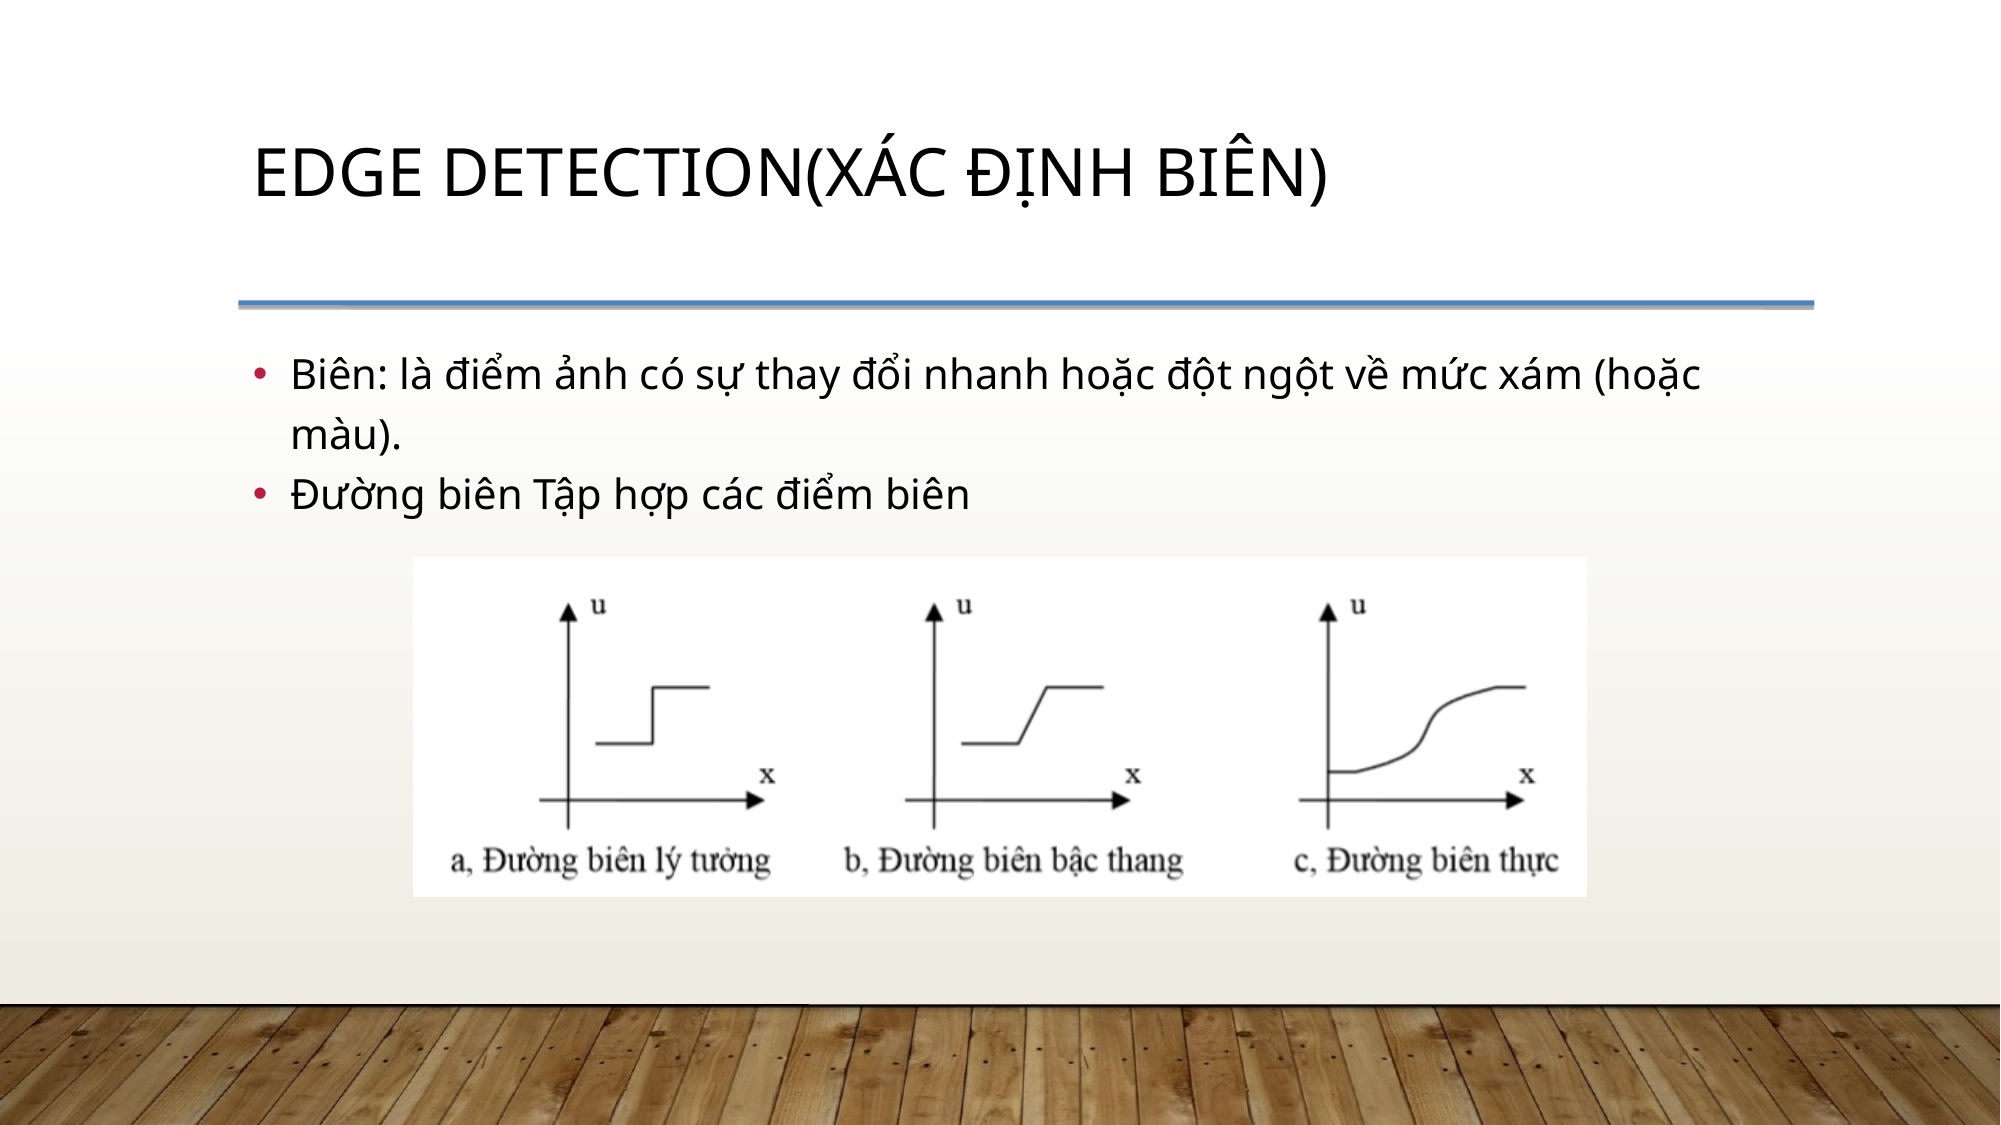

EDGE DETECTION(XÁC ĐỊNH BIÊN)
Biên: là điểm ảnh có sự thay đổi nhanh hoặc đột ngột về mức xám (hoặc màu).
Đường biên Tập hợp các điểm biên